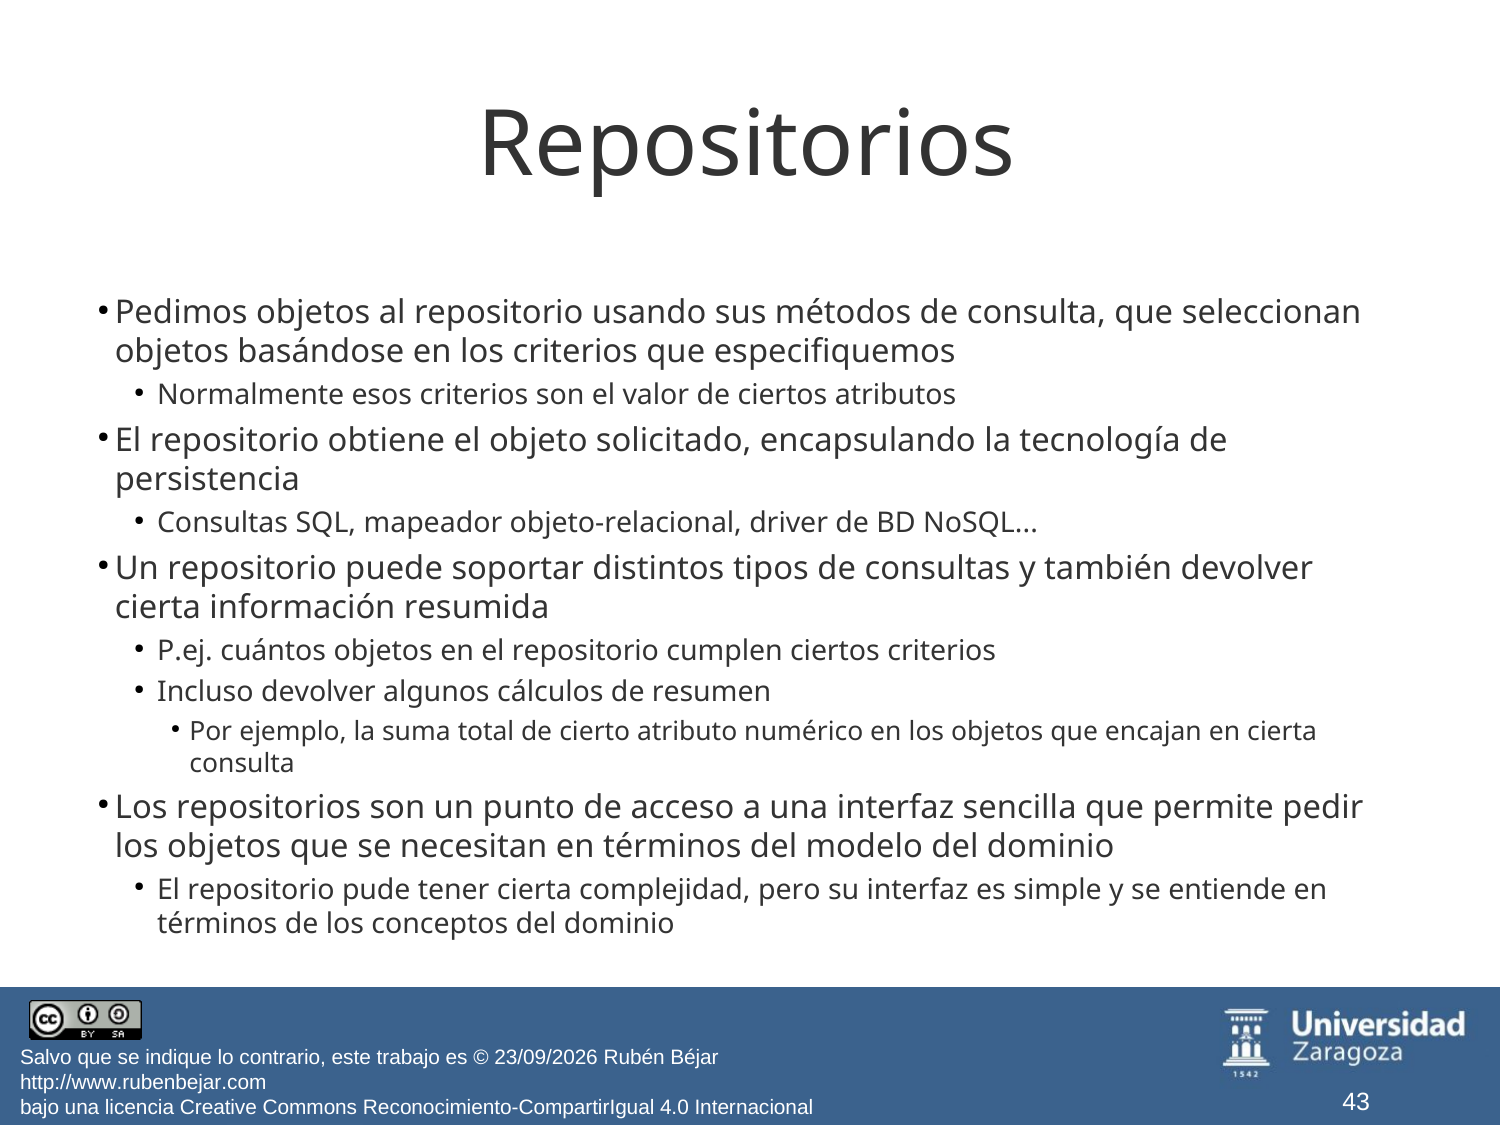

# Repositorios
Pedimos objetos al repositorio usando sus métodos de consulta, que seleccionan objetos basándose en los criterios que especifiquemos
Normalmente esos criterios son el valor de ciertos atributos
El repositorio obtiene el objeto solicitado, encapsulando la tecnología de persistencia
Consultas SQL, mapeador objeto-relacional, driver de BD NoSQL...
Un repositorio puede soportar distintos tipos de consultas y también devolver cierta información resumida
P.ej. cuántos objetos en el repositorio cumplen ciertos criterios
Incluso devolver algunos cálculos de resumen
Por ejemplo, la suma total de cierto atributo numérico en los objetos que encajan en cierta consulta
Los repositorios son un punto de acceso a una interfaz sencilla que permite pedir los objetos que se necesitan en términos del modelo del dominio
El repositorio pude tener cierta complejidad, pero su interfaz es simple y se entiende en términos de los conceptos del dominio